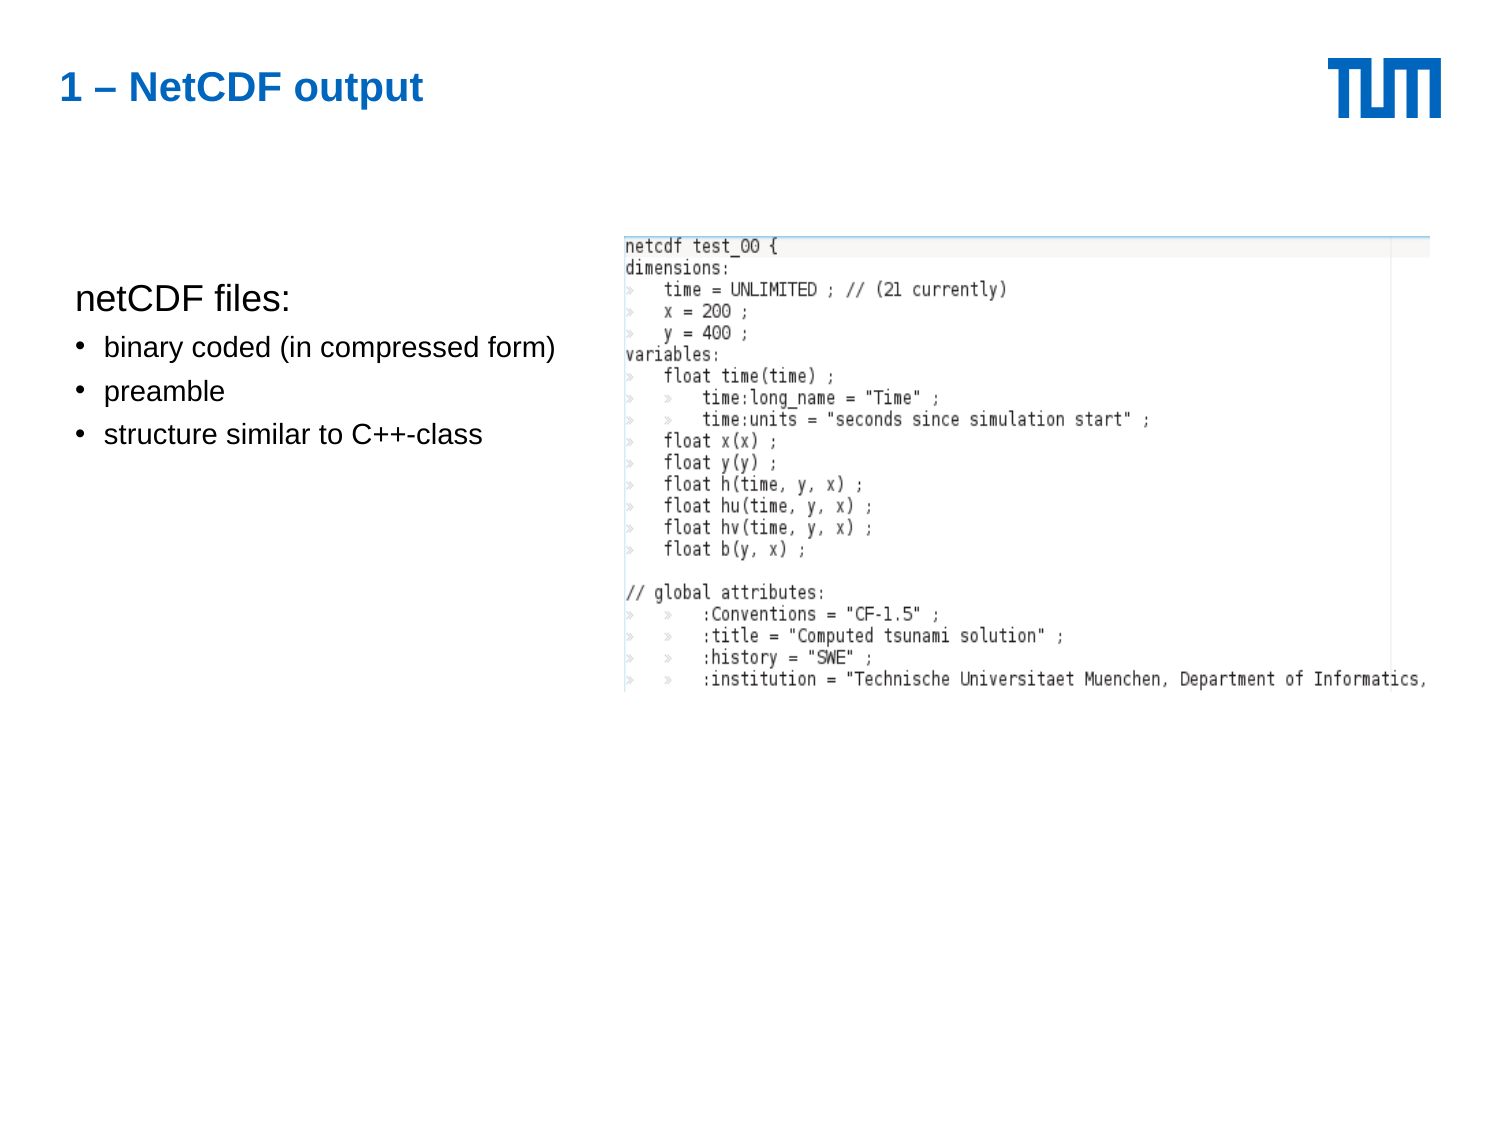

# 1 – NetCDF output
netCDF files:
binary coded (in compressed form)
preamble
structure similar to C++-class